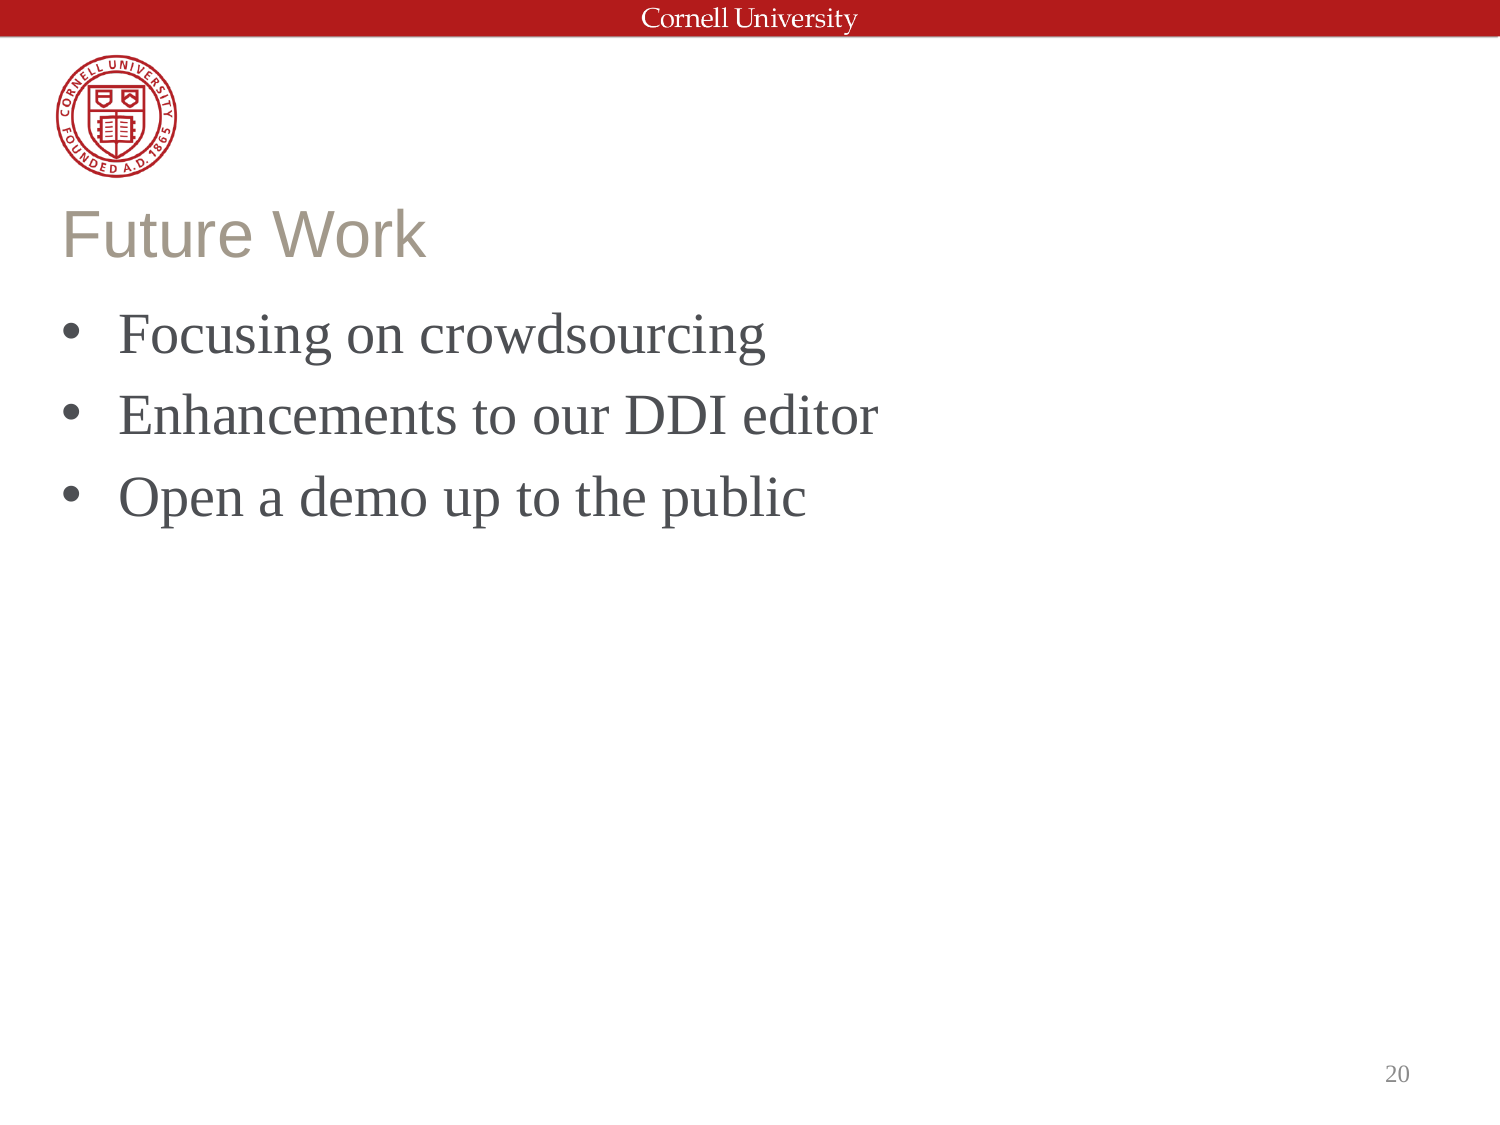

Future Work
# Focusing on crowdsourcing
Enhancements to our DDI editor
Open a demo up to the public